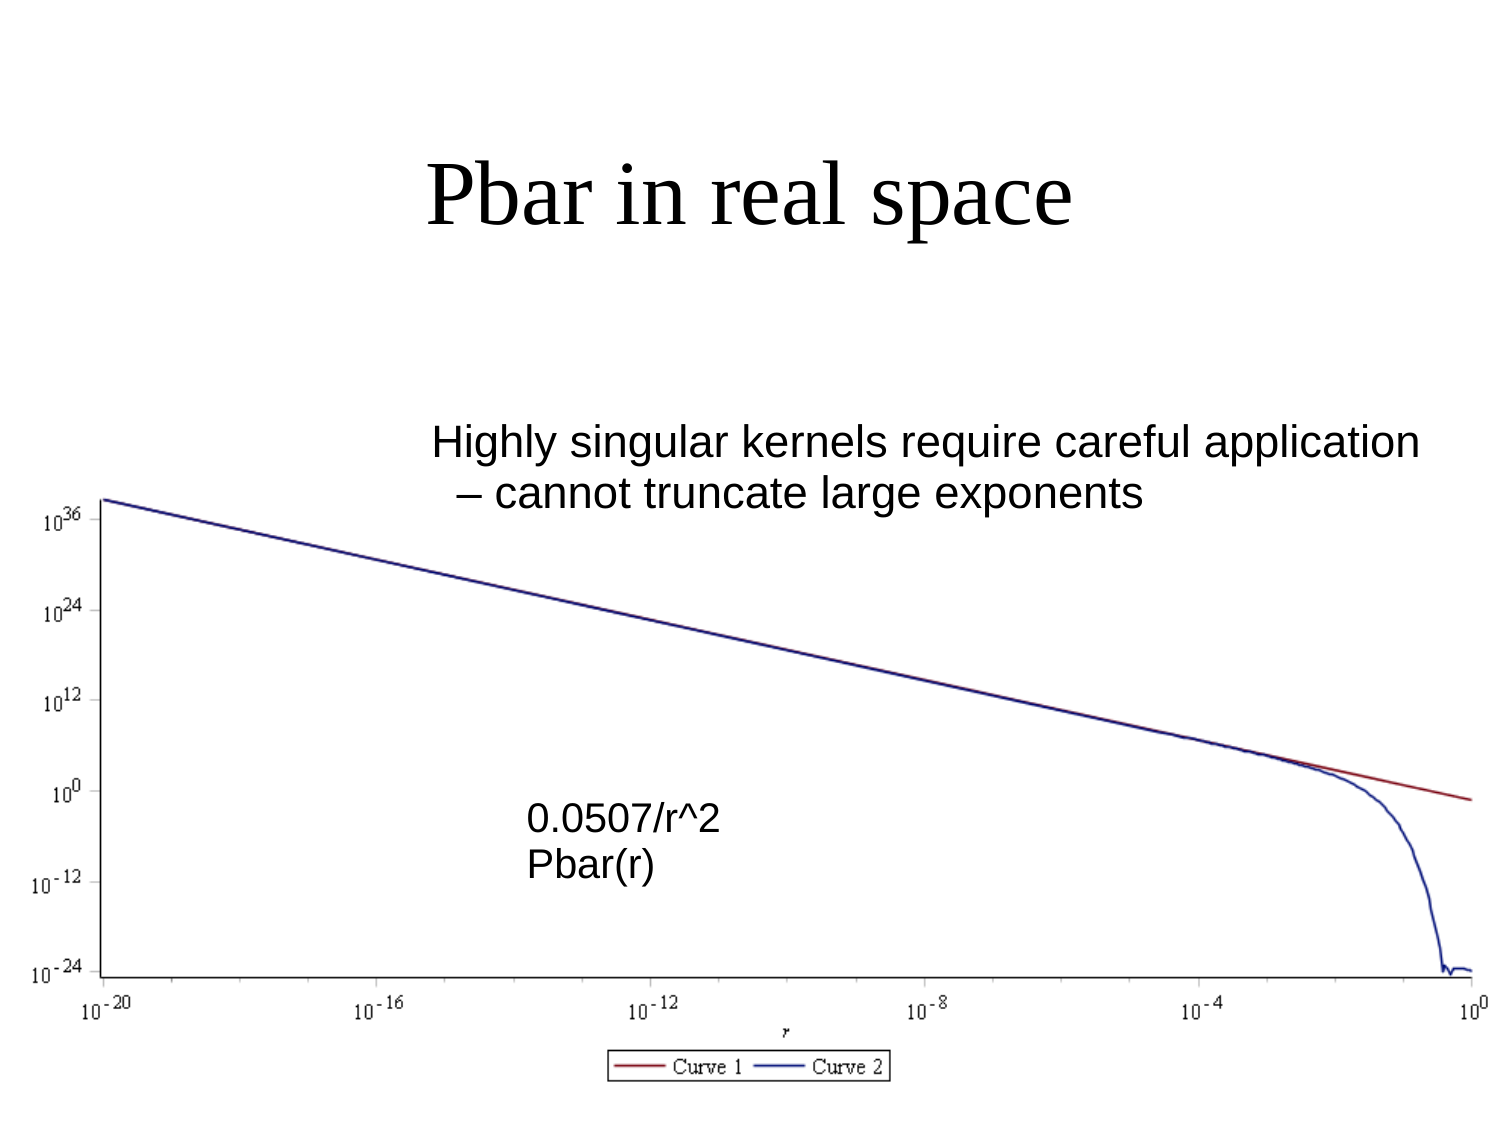

# Pbar in real space
Highly singular kernels require careful application
 – cannot truncate large exponents
0.0507/r^2
Pbar(r)